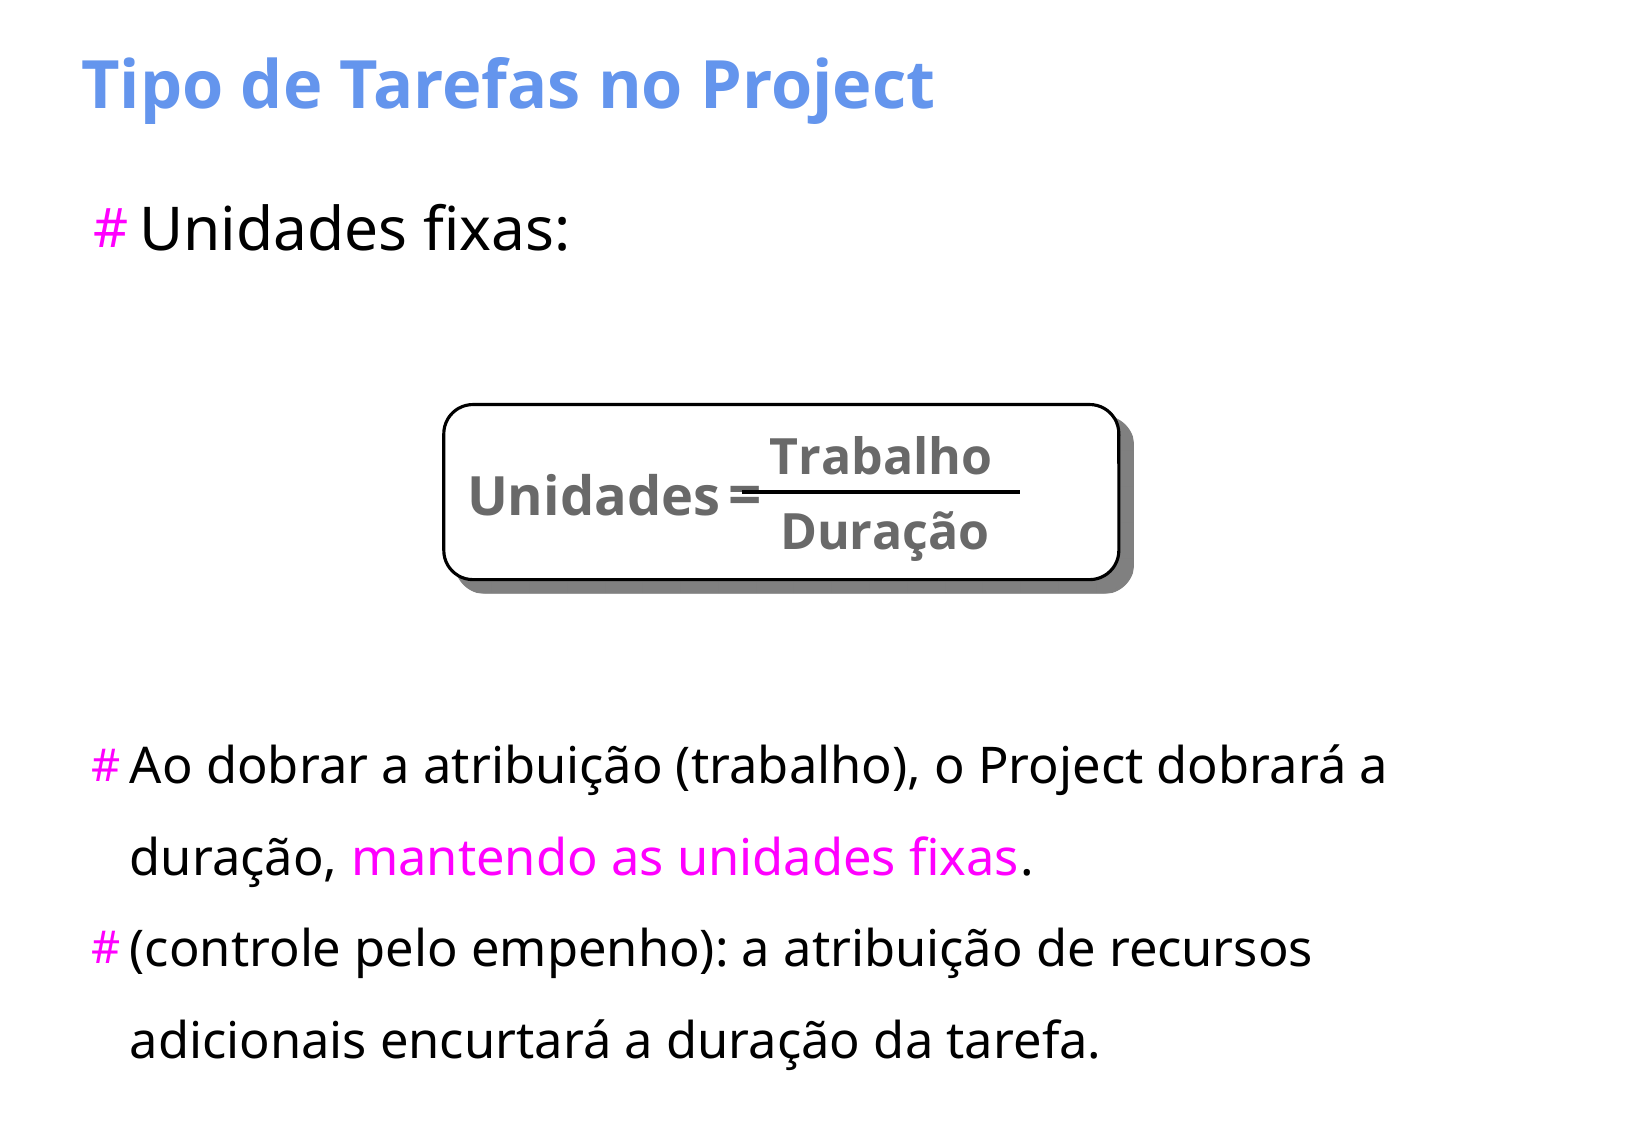

# Tipo de Tarefas no Project
Unidades fixas:
Unidades =
Trabalho
Duração
Ao dobrar a atribuição (trabalho), o Project dobrará a duração, mantendo as unidades fixas.
(controle pelo empenho): a atribuição de recursos adicionais encurtará a duração da tarefa.